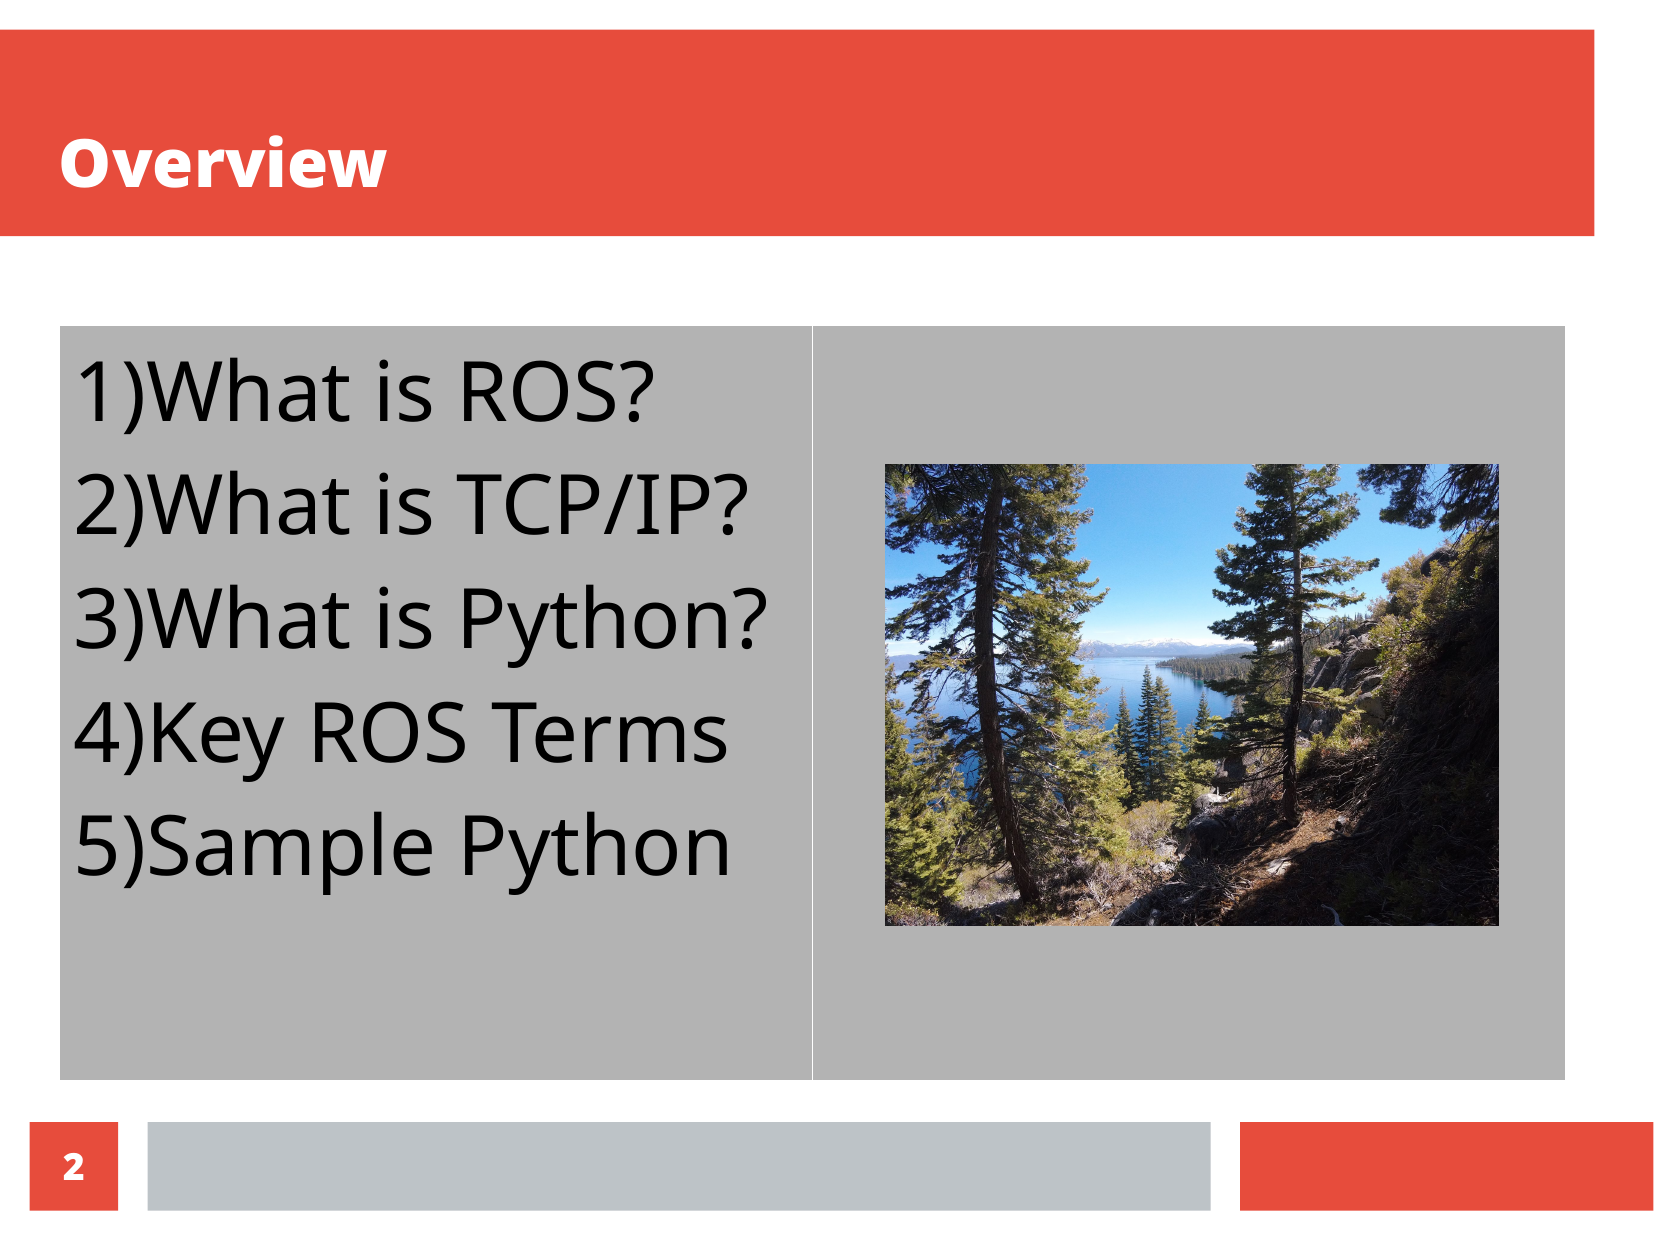

# Overview
| What is ROS? What is TCP/IP? What is Python? Key ROS Terms Sample Python | |
| --- | --- |
2